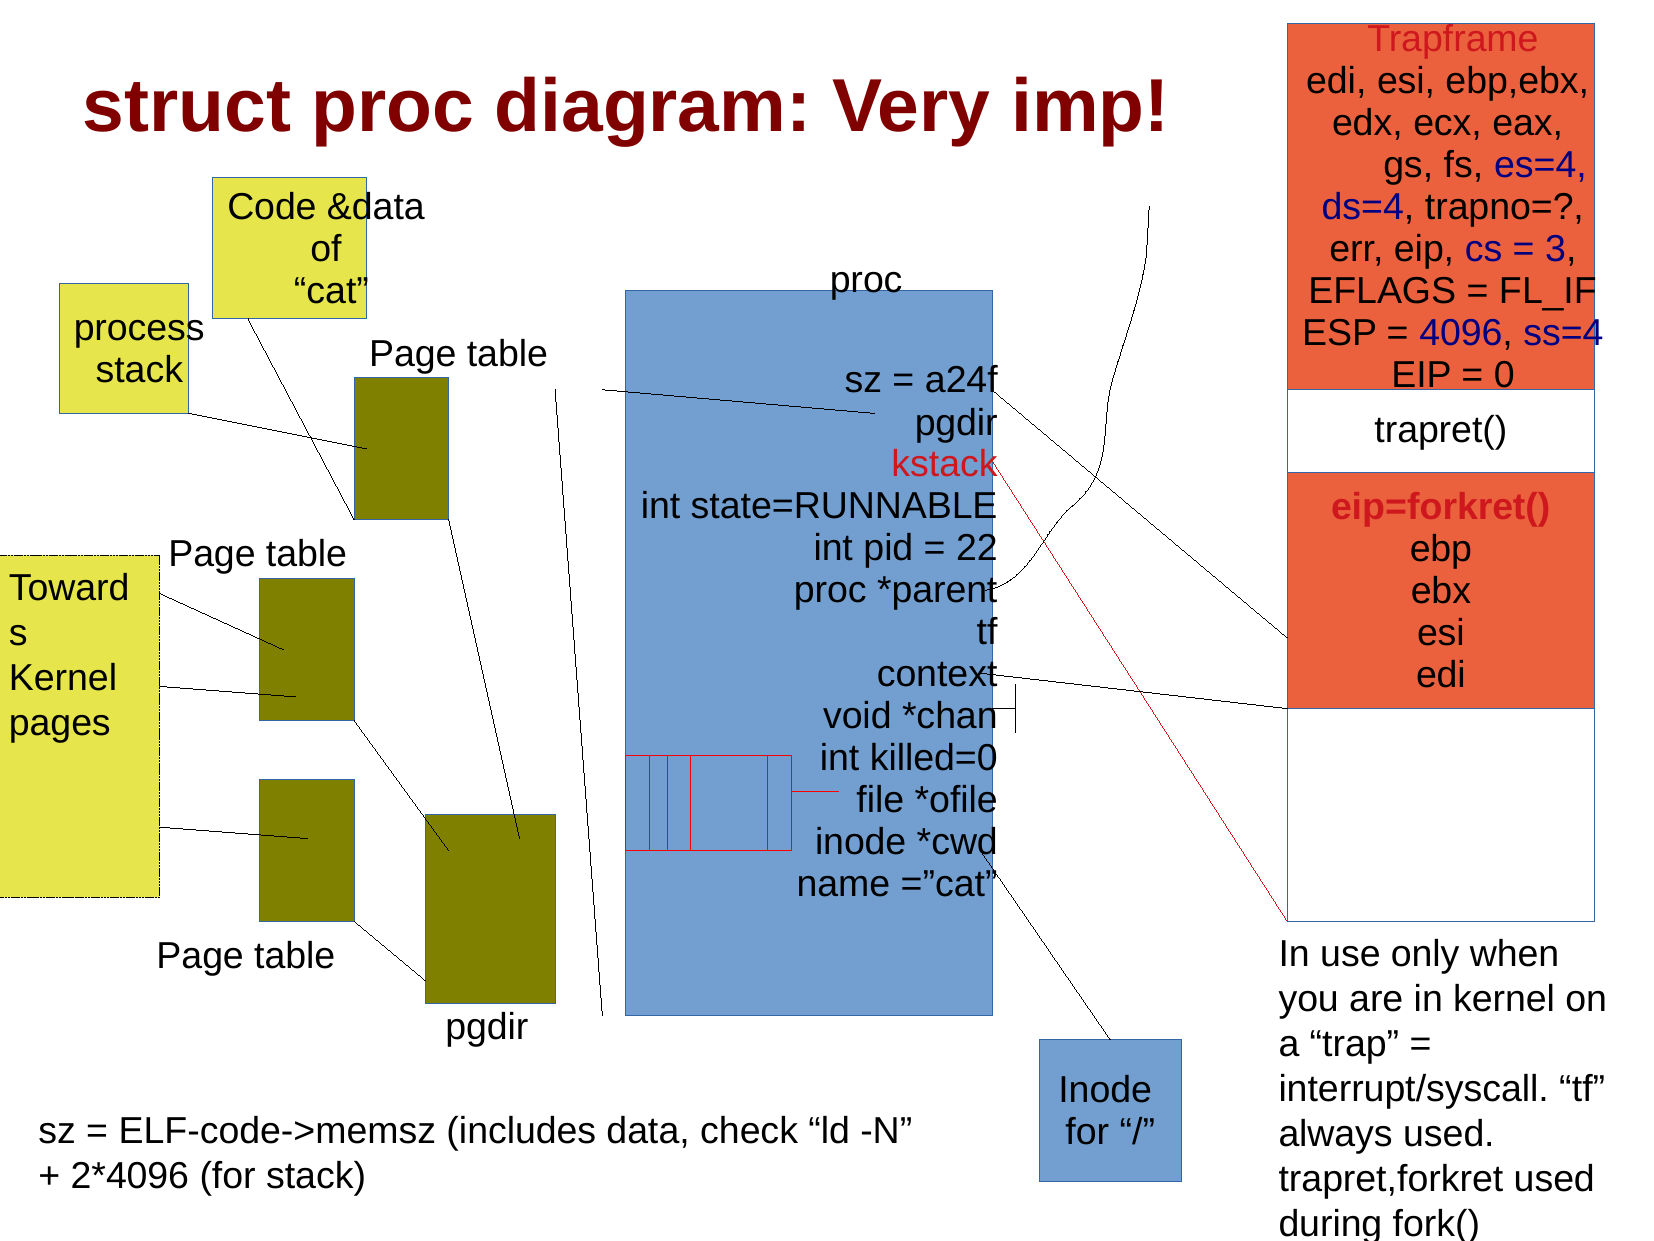

Trapframe
edi, esi, ebp,ebx,
edx, ecx, eax,
	gs, fs, es=4,
ds=4, trapno=?,
err, eip, cs = 3,
EFLAGS = FL_IF
ESP = 4096, ss=4
EIP = 0
# struct proc diagram: Very imp!
Code &data
of
“cat”
trapret()
proc
process
stack
sz = a24f
pgdir
kstack
int state=RUNNABLE
int pid = 22
proc *parent
tf
context
void *chan
int killed=0
file *ofile
inode *cwd
name =”cat”
Page table
eip=forkret()
ebp
ebx
esi
edi
Page table
Towards
Kernel
pages
In use only when you are in kernel on a “trap” = interrupt/syscall. “tf” always used. trapret,forkret used during fork()
Page table
pgdir
Inode
for “/”
sz = ELF-code->memsz (includes data, check “ld -N”
+ 2*4096 (for stack)